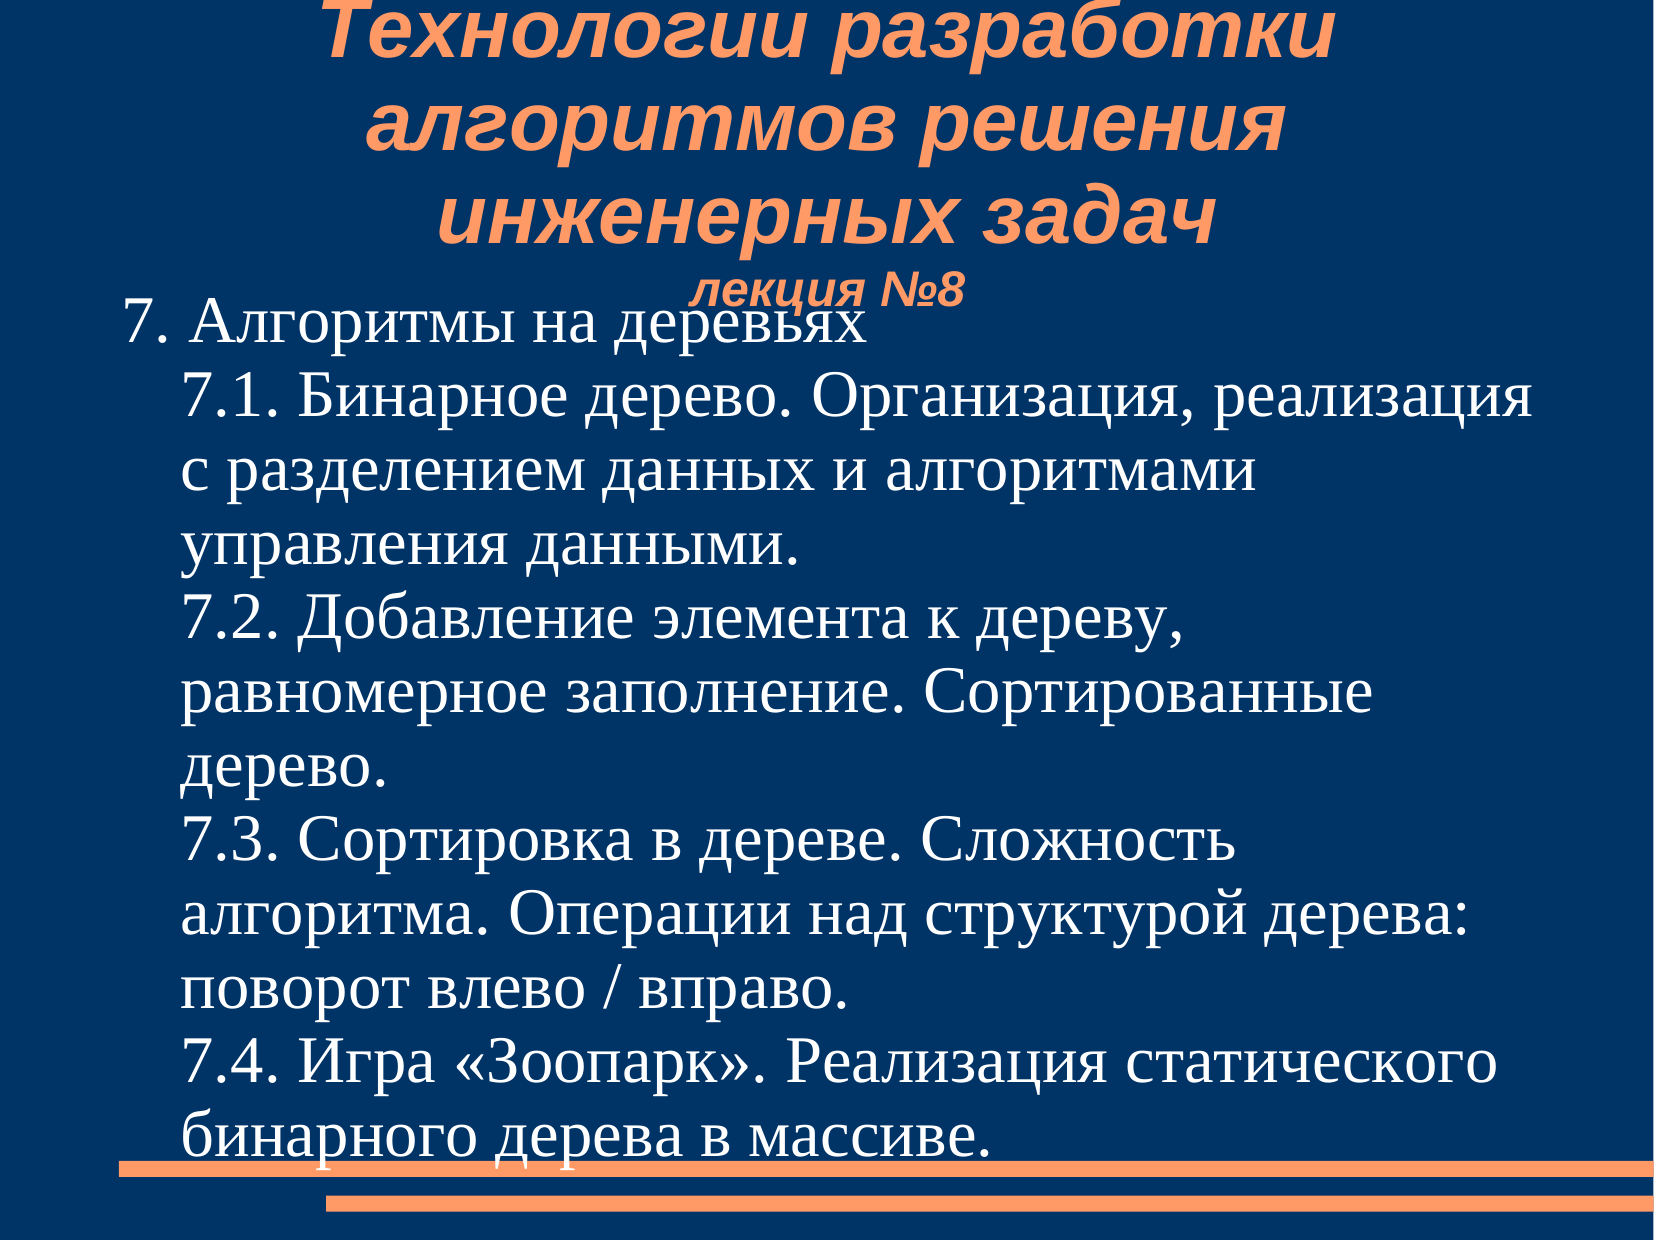

# Технологии разработки алгоритмов решения инженерных задач лекция №8
7. Алгоритмы на деревьях
7.1. Бинарное дерево. Организация, реализация с разделением данных и алгоритмами управления данными.
7.2. Добавление элемента к дереву, равномерное заполнение. Сортированные дерево.
7.3. Сортировка в дереве. Сложность алгоритма. Операции над структурой дерева: поворот влево / вправо.
7.4. Игра «Зоопарк». Реализация статического бинарного дерева в массиве.